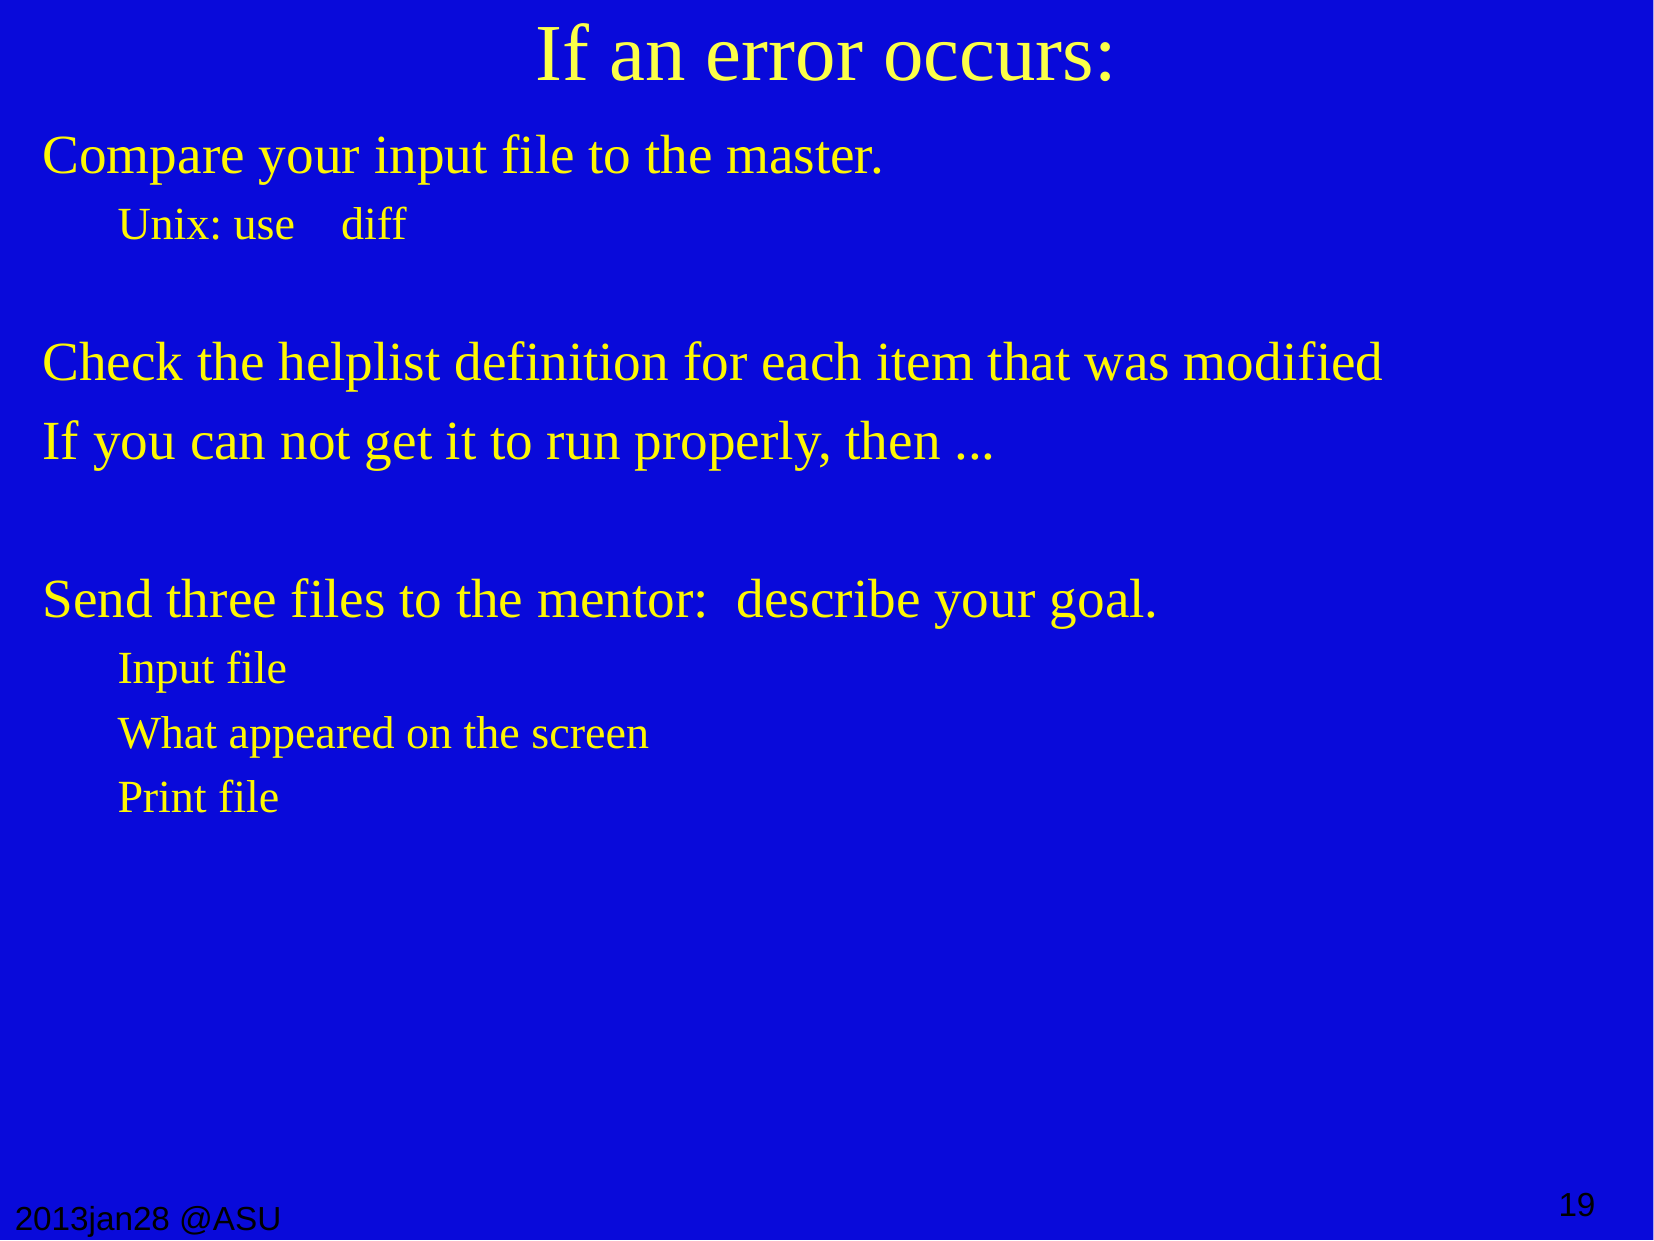

# If an error occurs:
Compare your input file to the master.
Unix: use diff
Check the helplist definition for each item that was modified
If you can not get it to run properly, then ...
Send three files to the mentor: describe your goal.
Input file
What appeared on the screen
Print file
2013jan28 @ASU